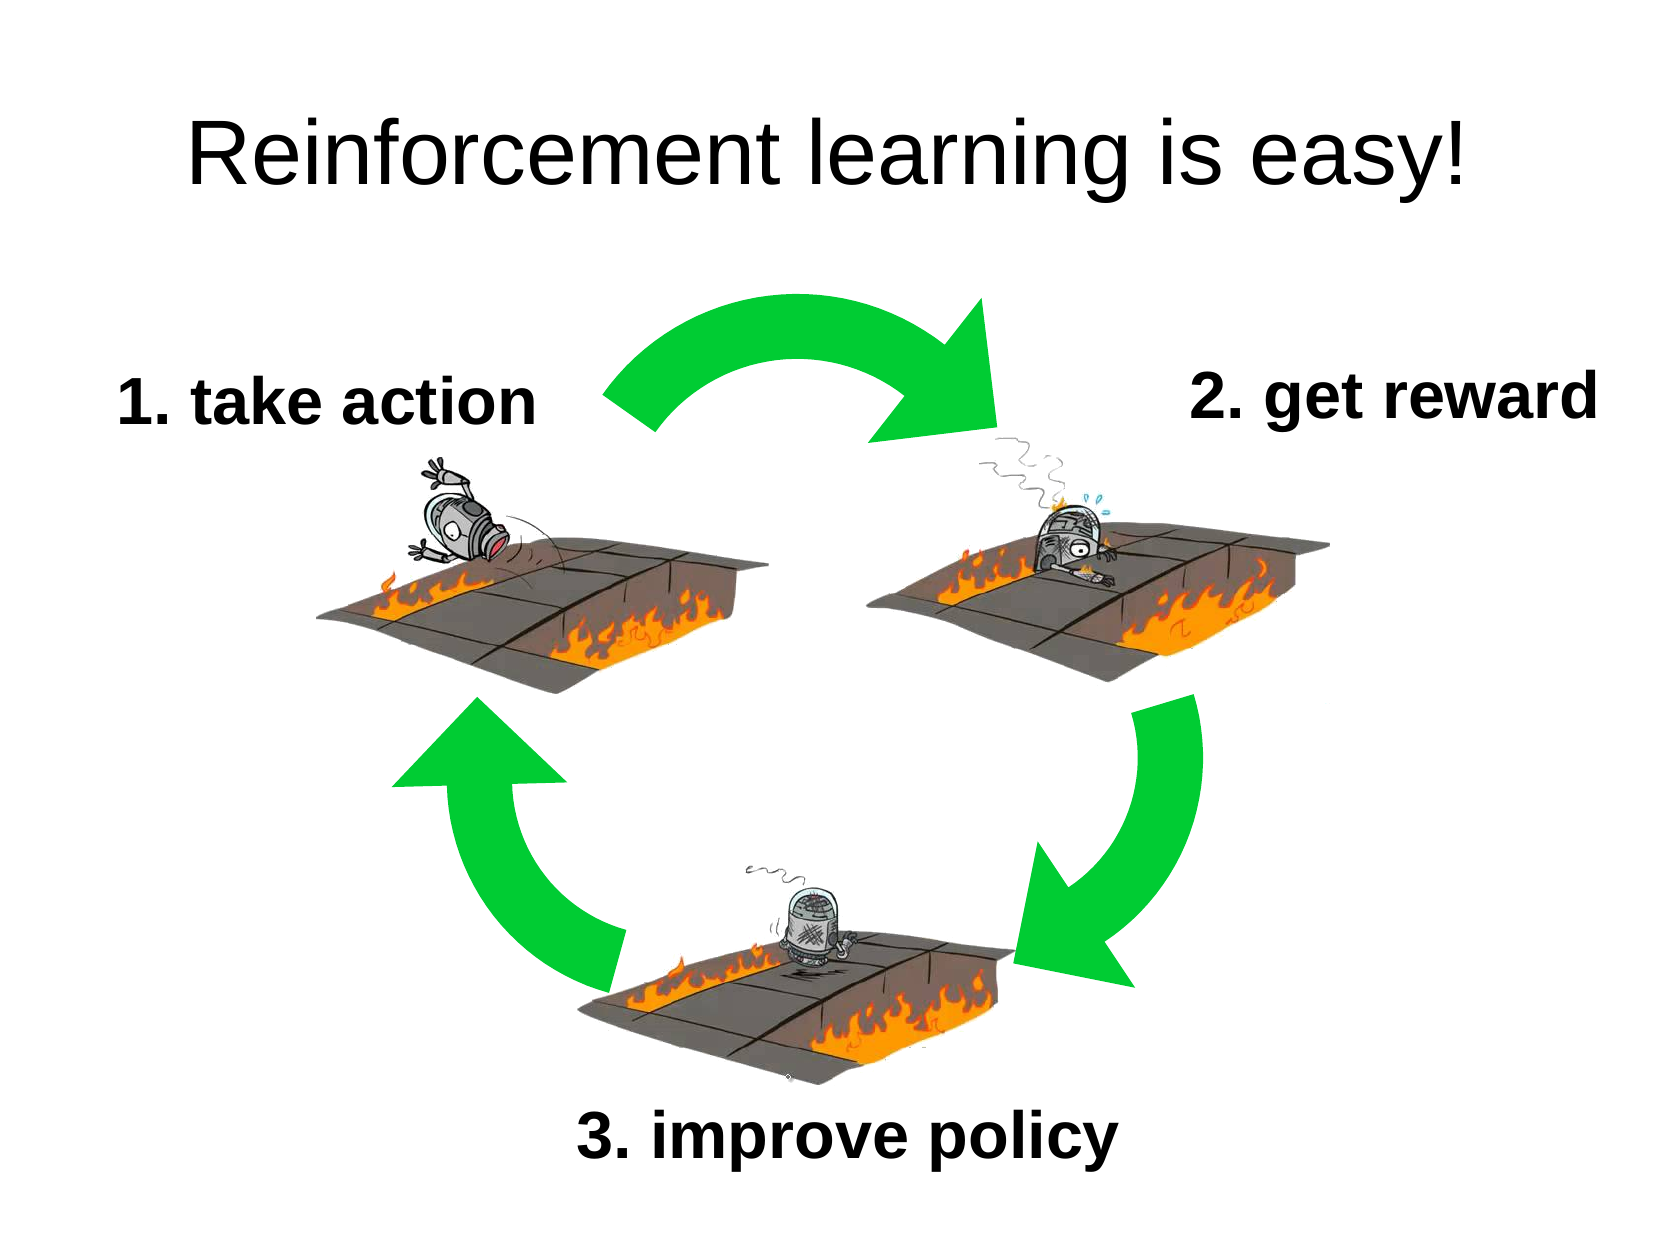

# Reinforcement learning is easy!
2. get reward
1. take action
3. improve policy